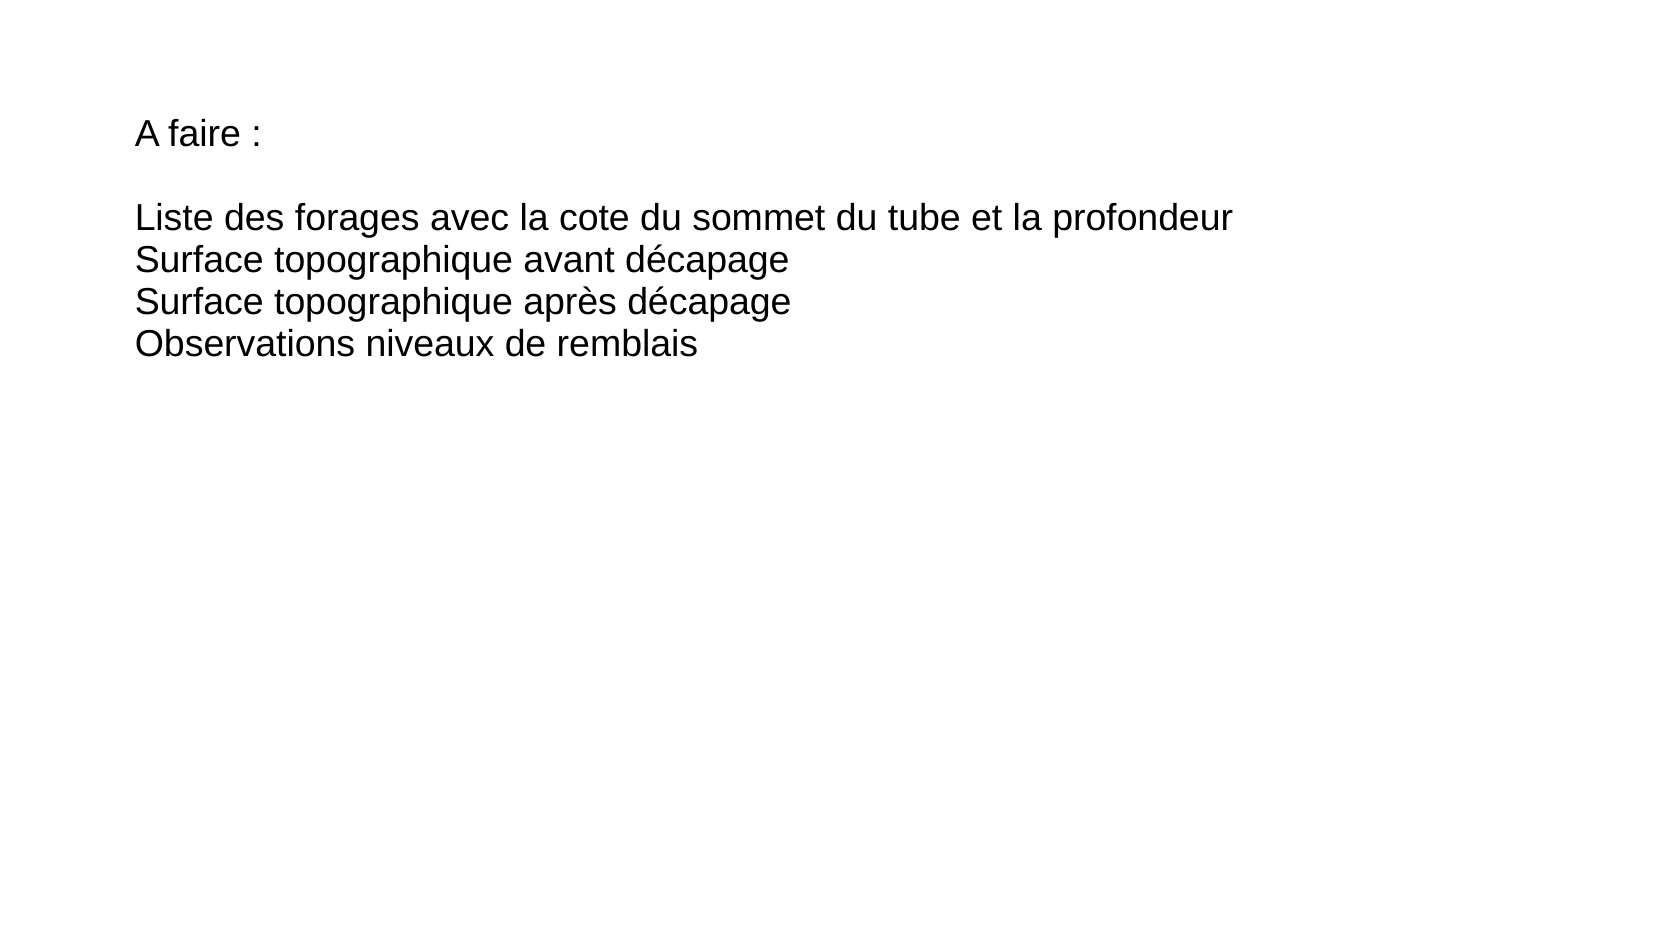

A faire :
Liste des forages avec la cote du sommet du tube et la profondeur
Surface topographique avant décapage
Surface topographique après décapage
Observations niveaux de remblais